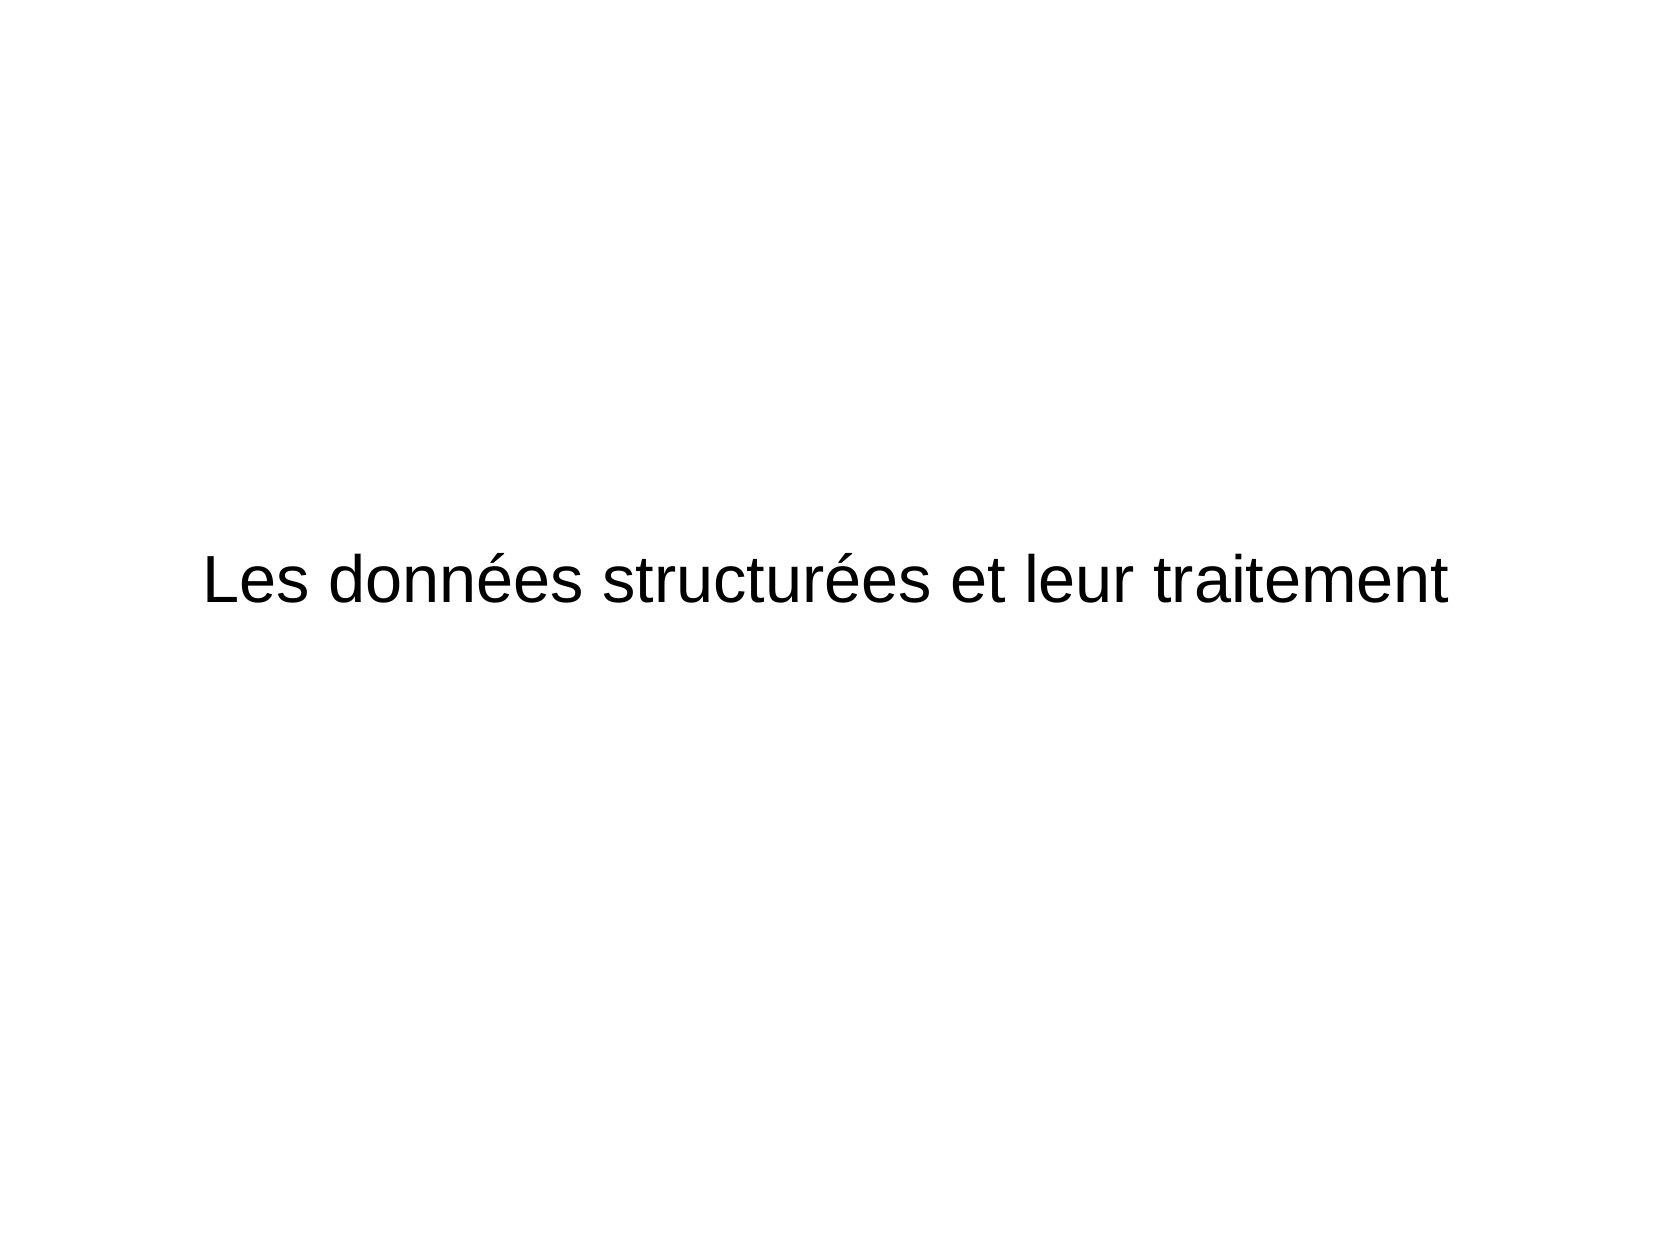

# Les données structurées et leur traitement